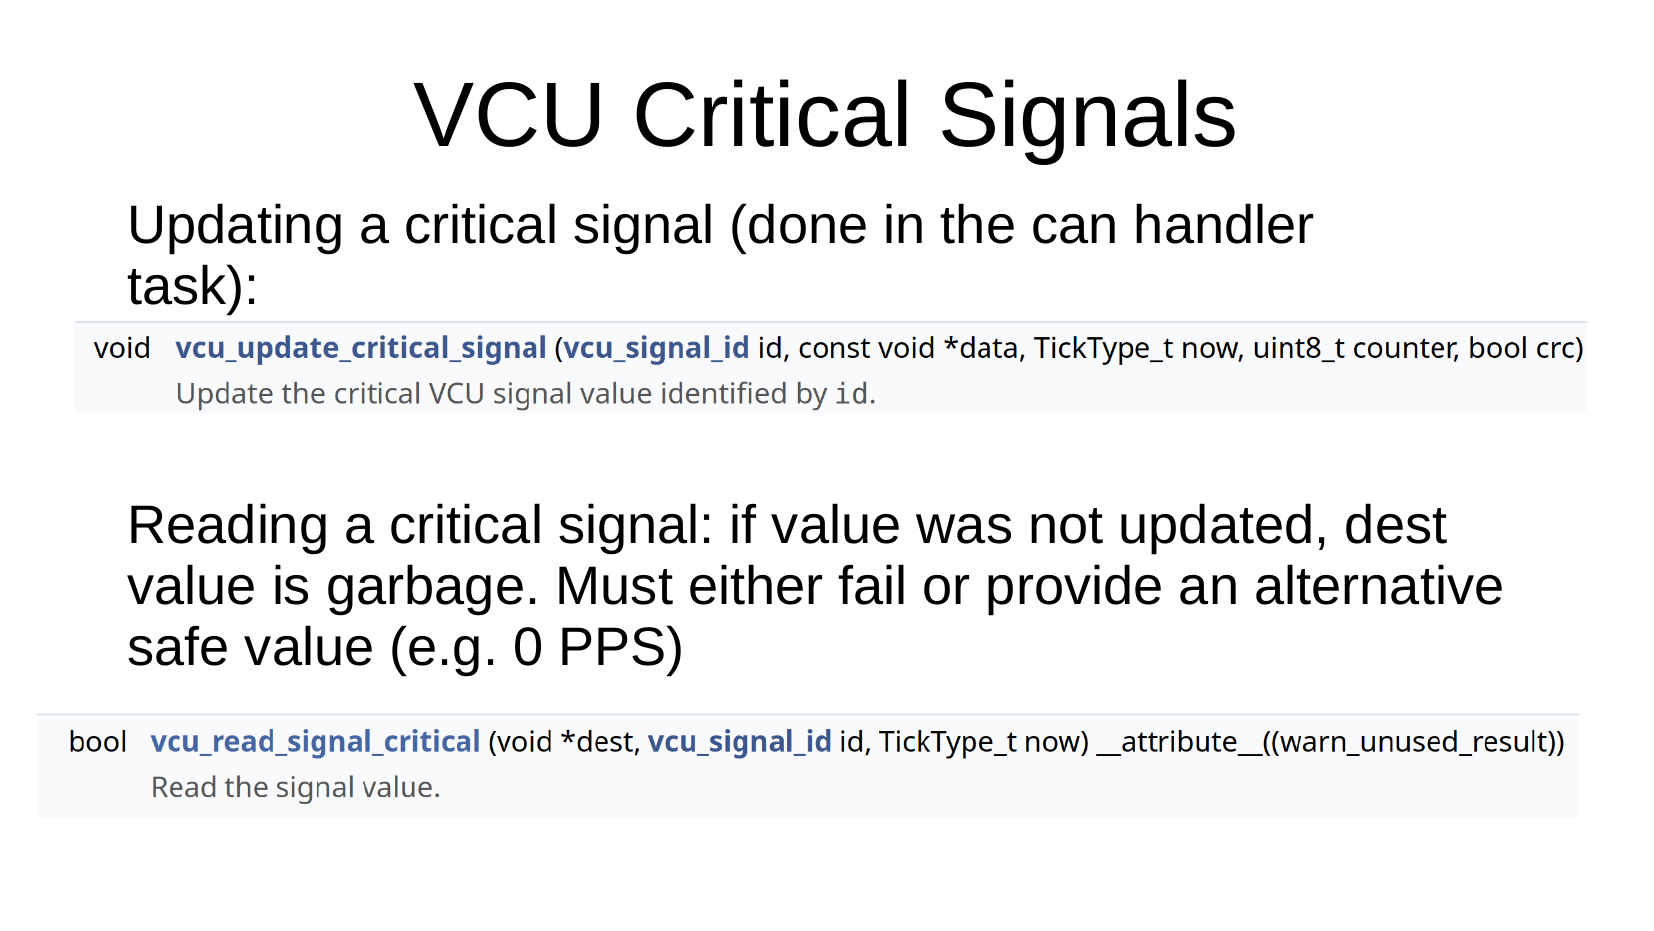

# VCU Critical Signals
Updating a critical signal (done in the can handler task):
Reading a critical signal: if value was not updated, dest value is garbage. Must either fail or provide an alternative safe value (e.g. 0 PPS)